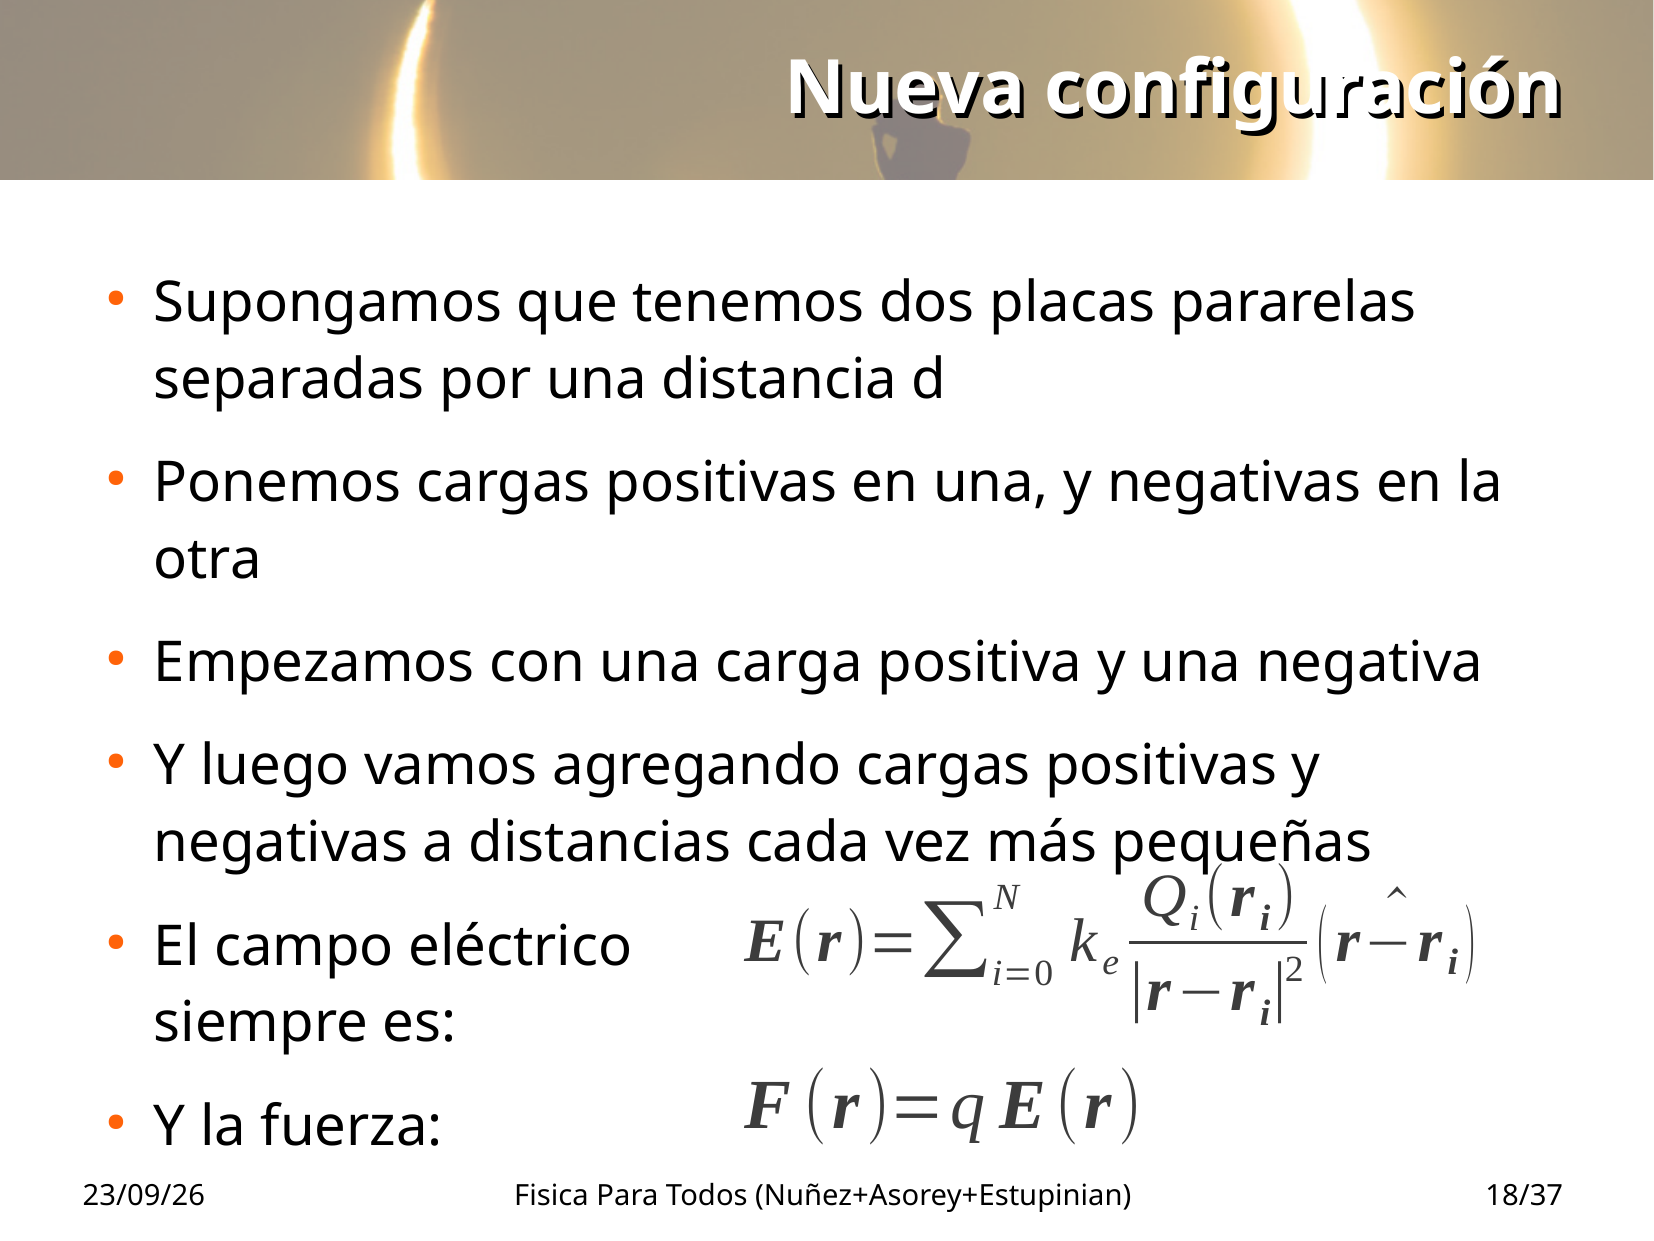

# Nueva configuración
Supongamos que tenemos dos placas pararelas separadas por una distancia d
Ponemos cargas positivas en una, y negativas en la otra
Empezamos con una carga positiva y una negativa
Y luego vamos agregando cargas positivas y negativas a distancias cada vez más pequeñas
El campo eléctrico
siempre es:
Y la fuerza:
Fisica Para Todos (Nuñez+Asorey+Estupinian)
18